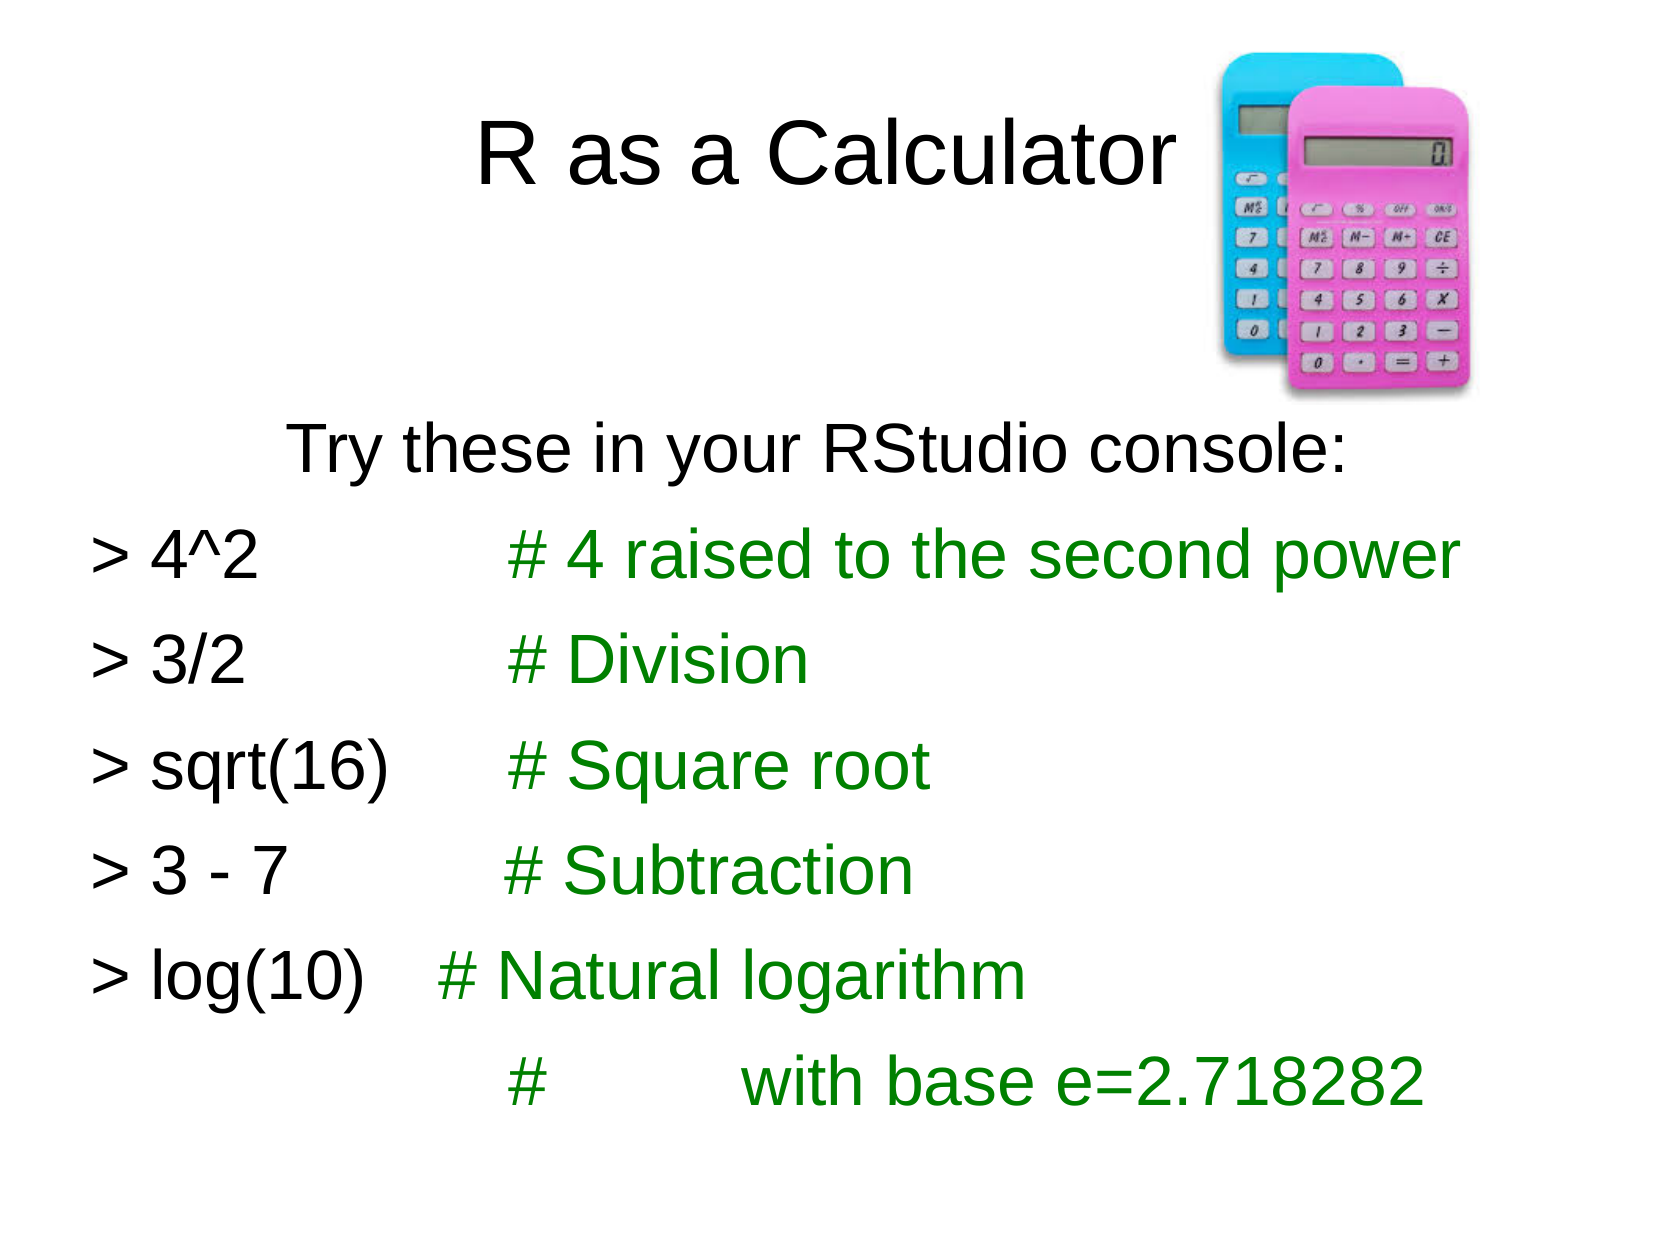

# R as a Calculator
Try these in your RStudio console:
> 4^2 	# 4 raised to the second power
> 3/2 	# Division
> sqrt(16) 	# Square root
> 3 - 7 # Subtraction
> log(10) 		# Natural logarithm
 	# with base e=2.718282